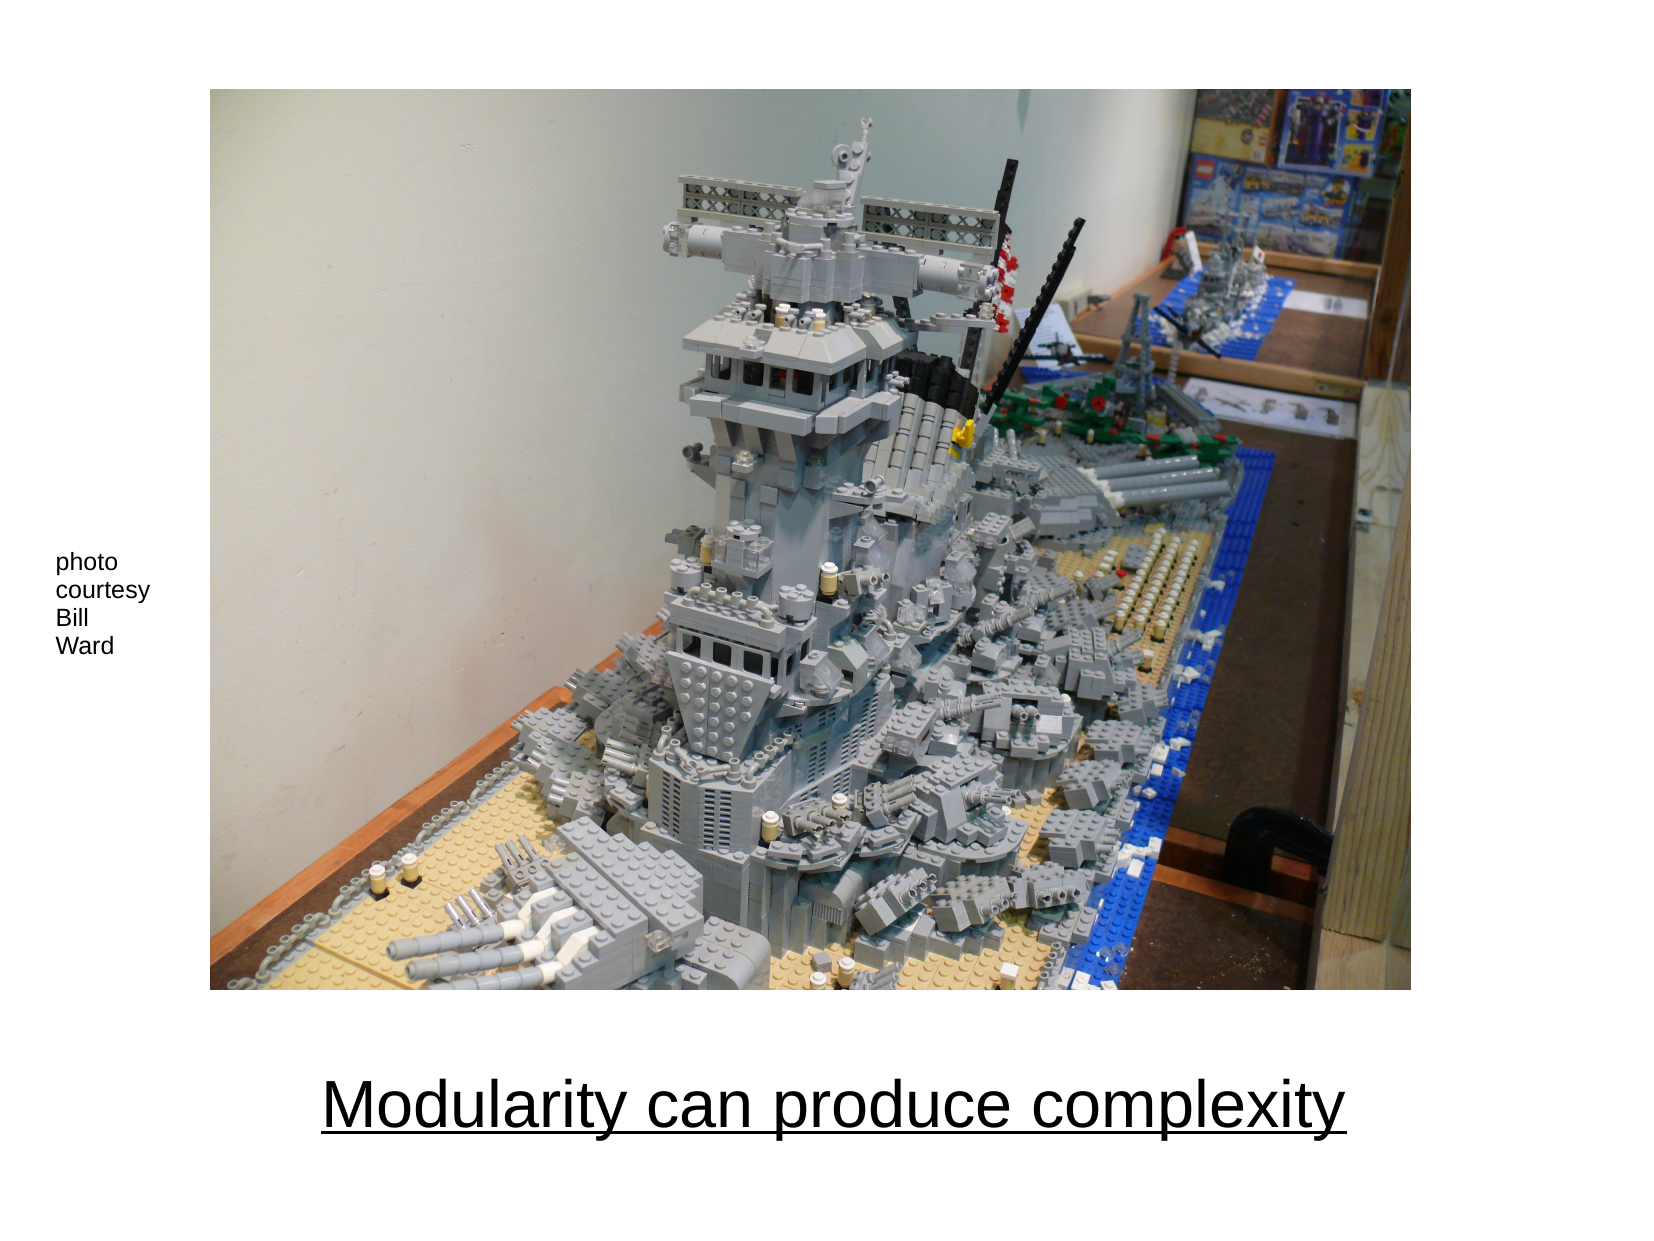

photo
courtesy
Bill
Ward
# Modularity can produce complexity